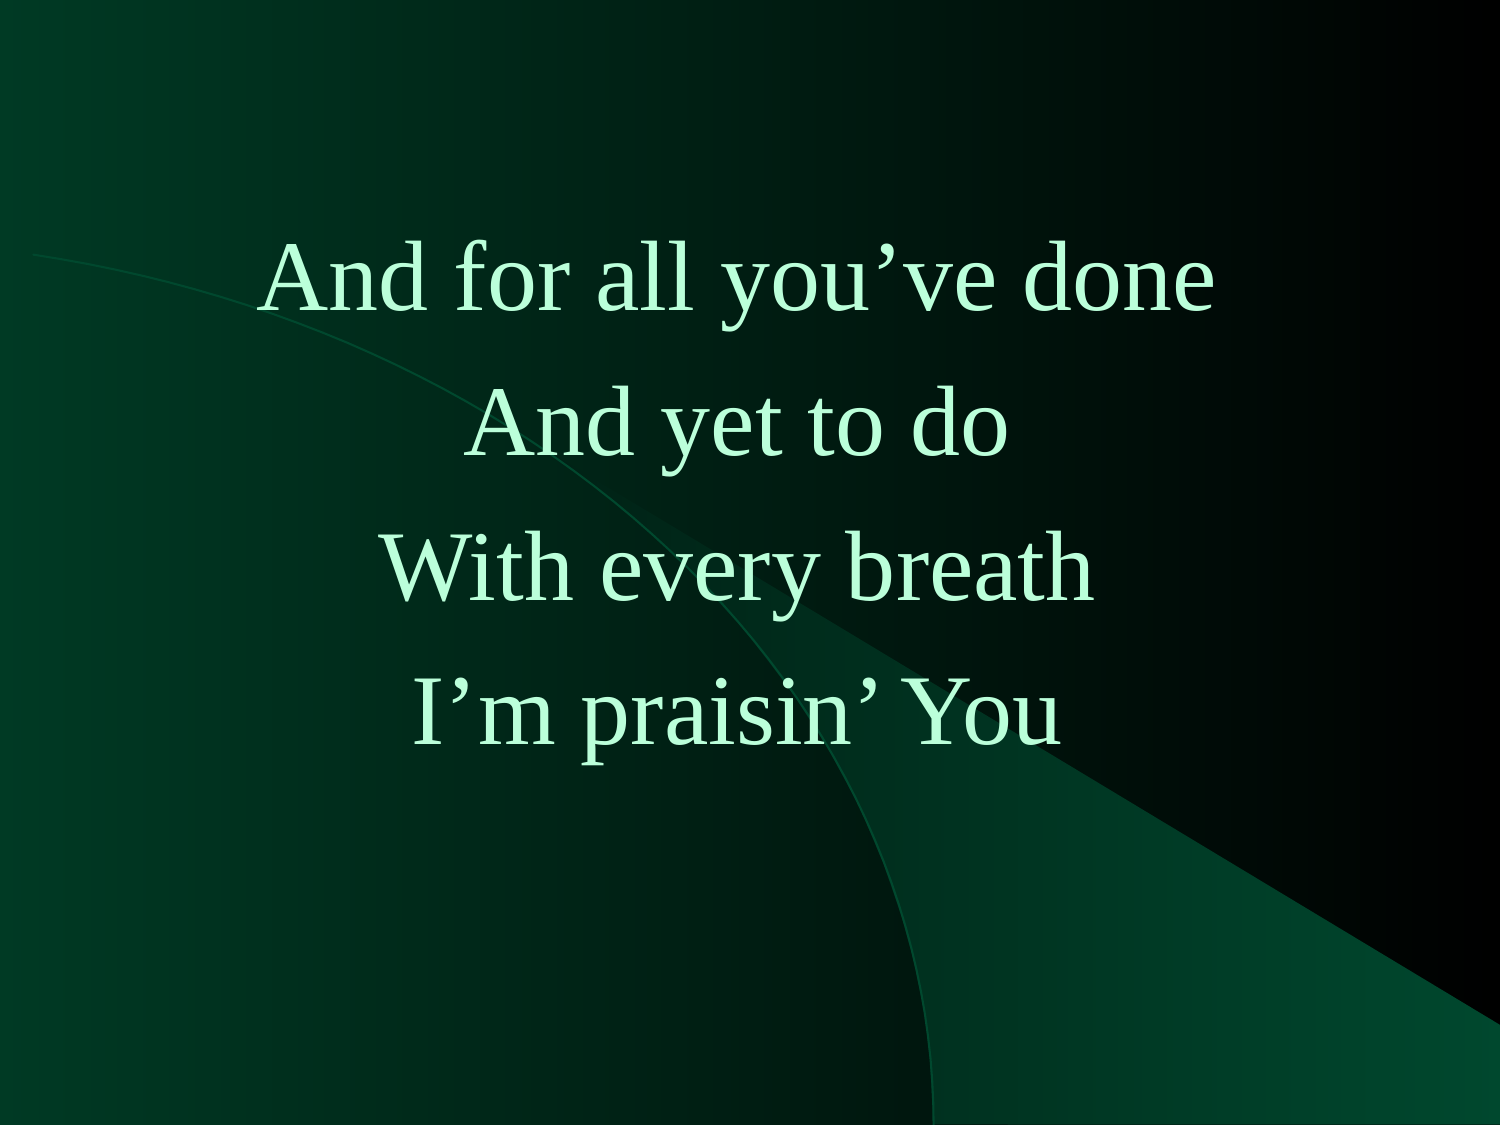

# And for all you’ve done
And yet to do
With every breath
I’m praisin’ You